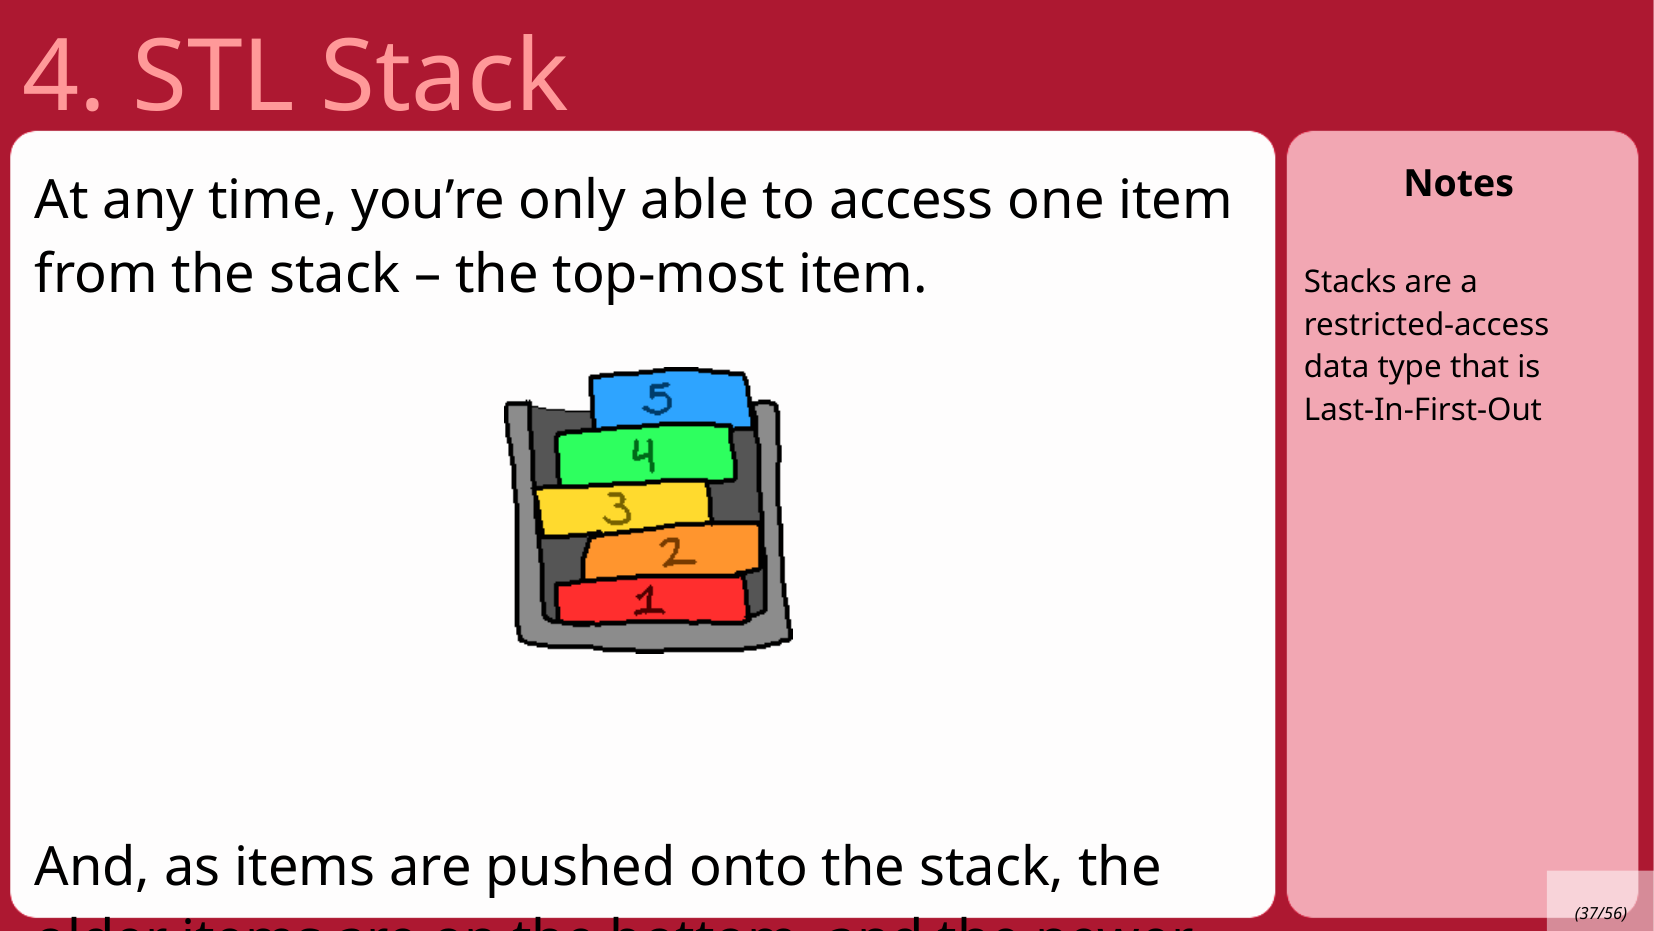

# 4. STL Stack
Notes
Stacks are a restricted-access data type that is Last-In-First-Out
At any time, you’re only able to access one item from the stack – the top-most item.
And, as items are pushed onto the stack, the older items are on the bottom, and the newer items are on the top.